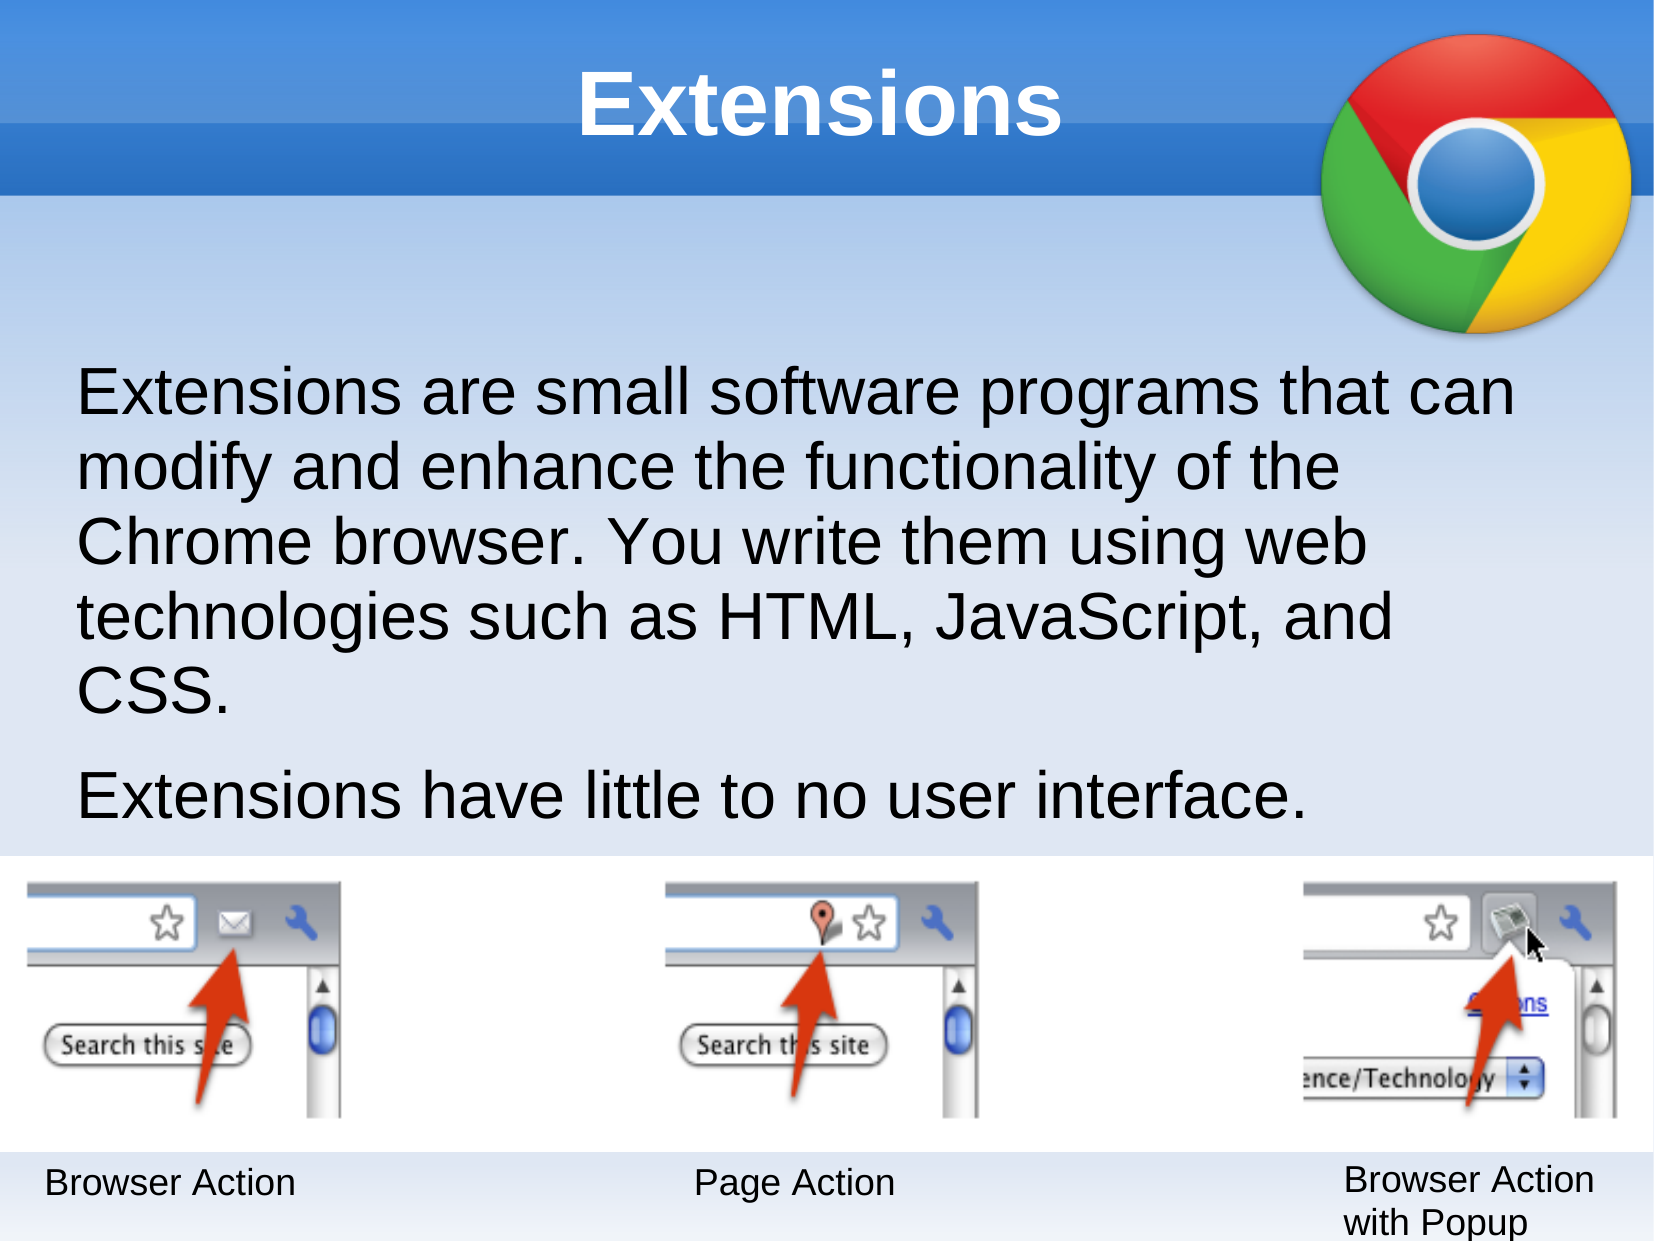

# Extensions
Extensions are small software programs that can modify and enhance the functionality of the Chrome browser. You write them using web technologies such as HTML, JavaScript, and CSS.
Extensions have little to no user interface.
Browser Action with Popup
Browser Action
Page Action